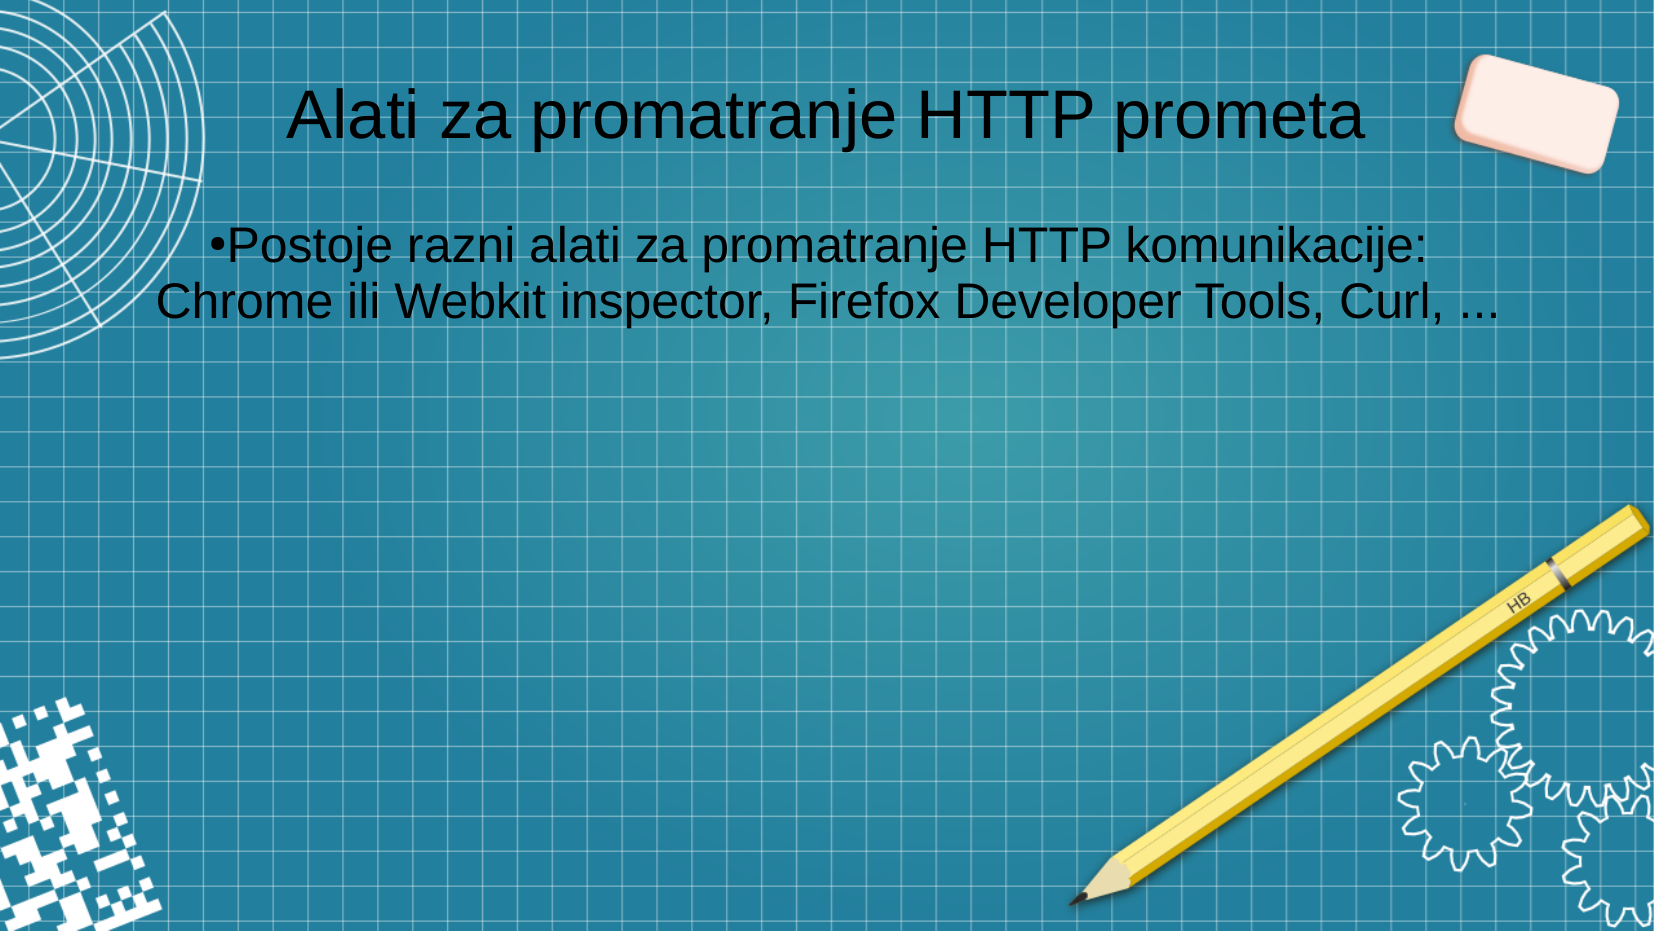

# Alati za promatranje HTTP prometa
Postoje razni alati za promatranje HTTP komunikacije: Chrome ili Webkit inspector, Firefox Developer Tools, Curl, ...